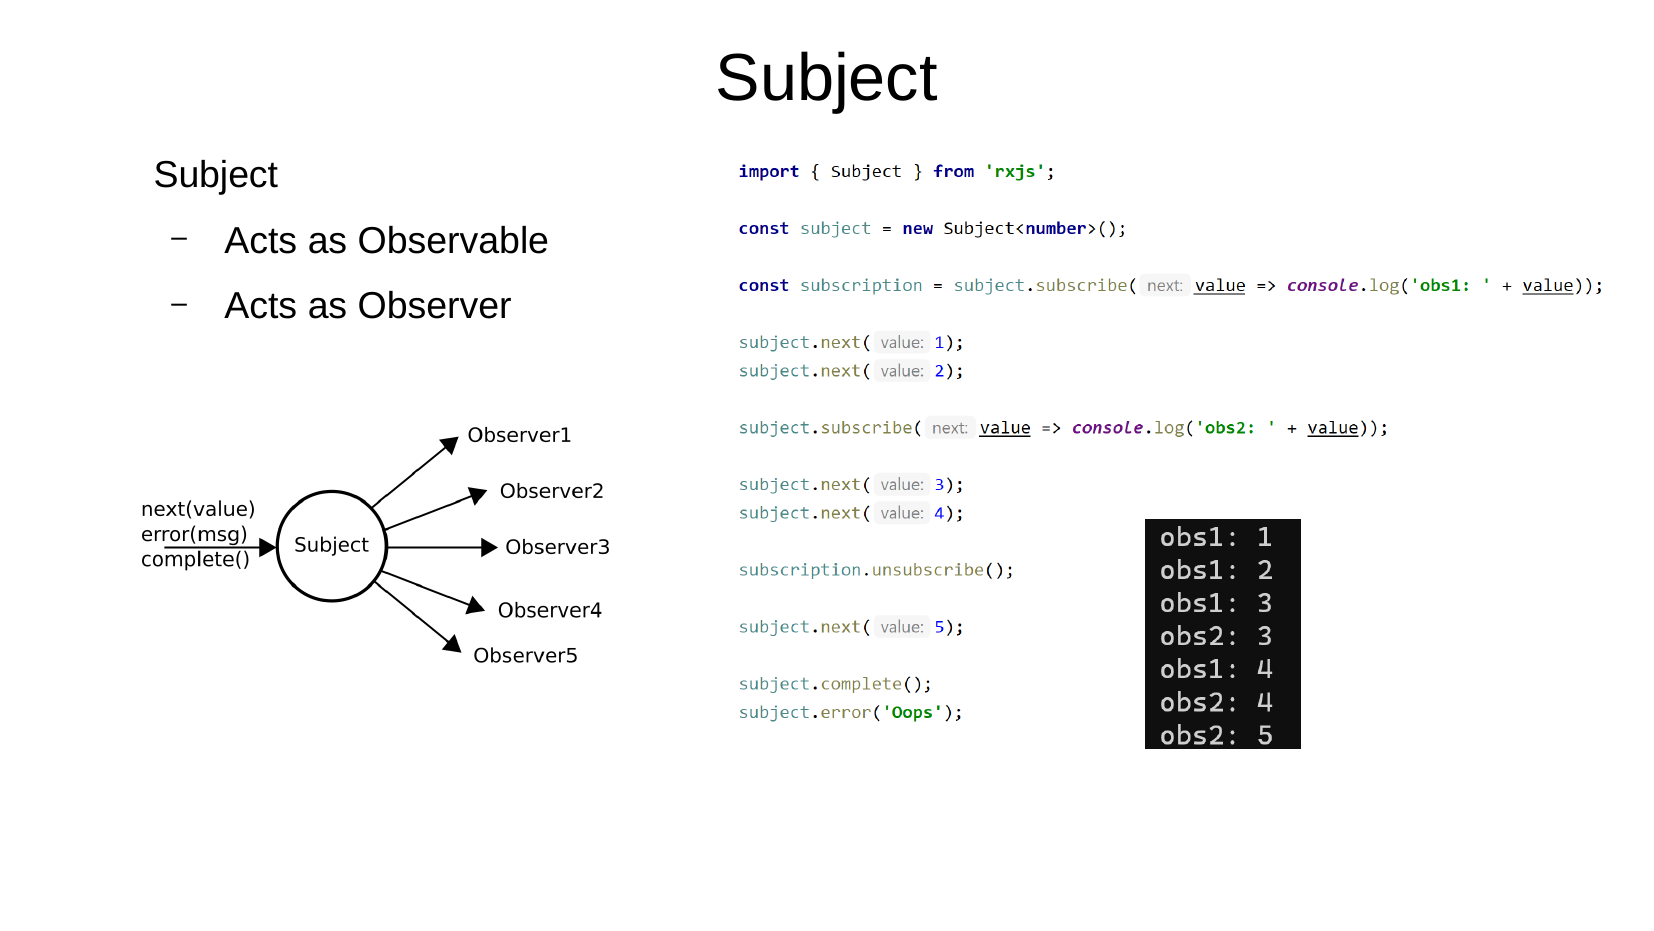

Subject
# Subject
Acts as Observable
Acts as Observer